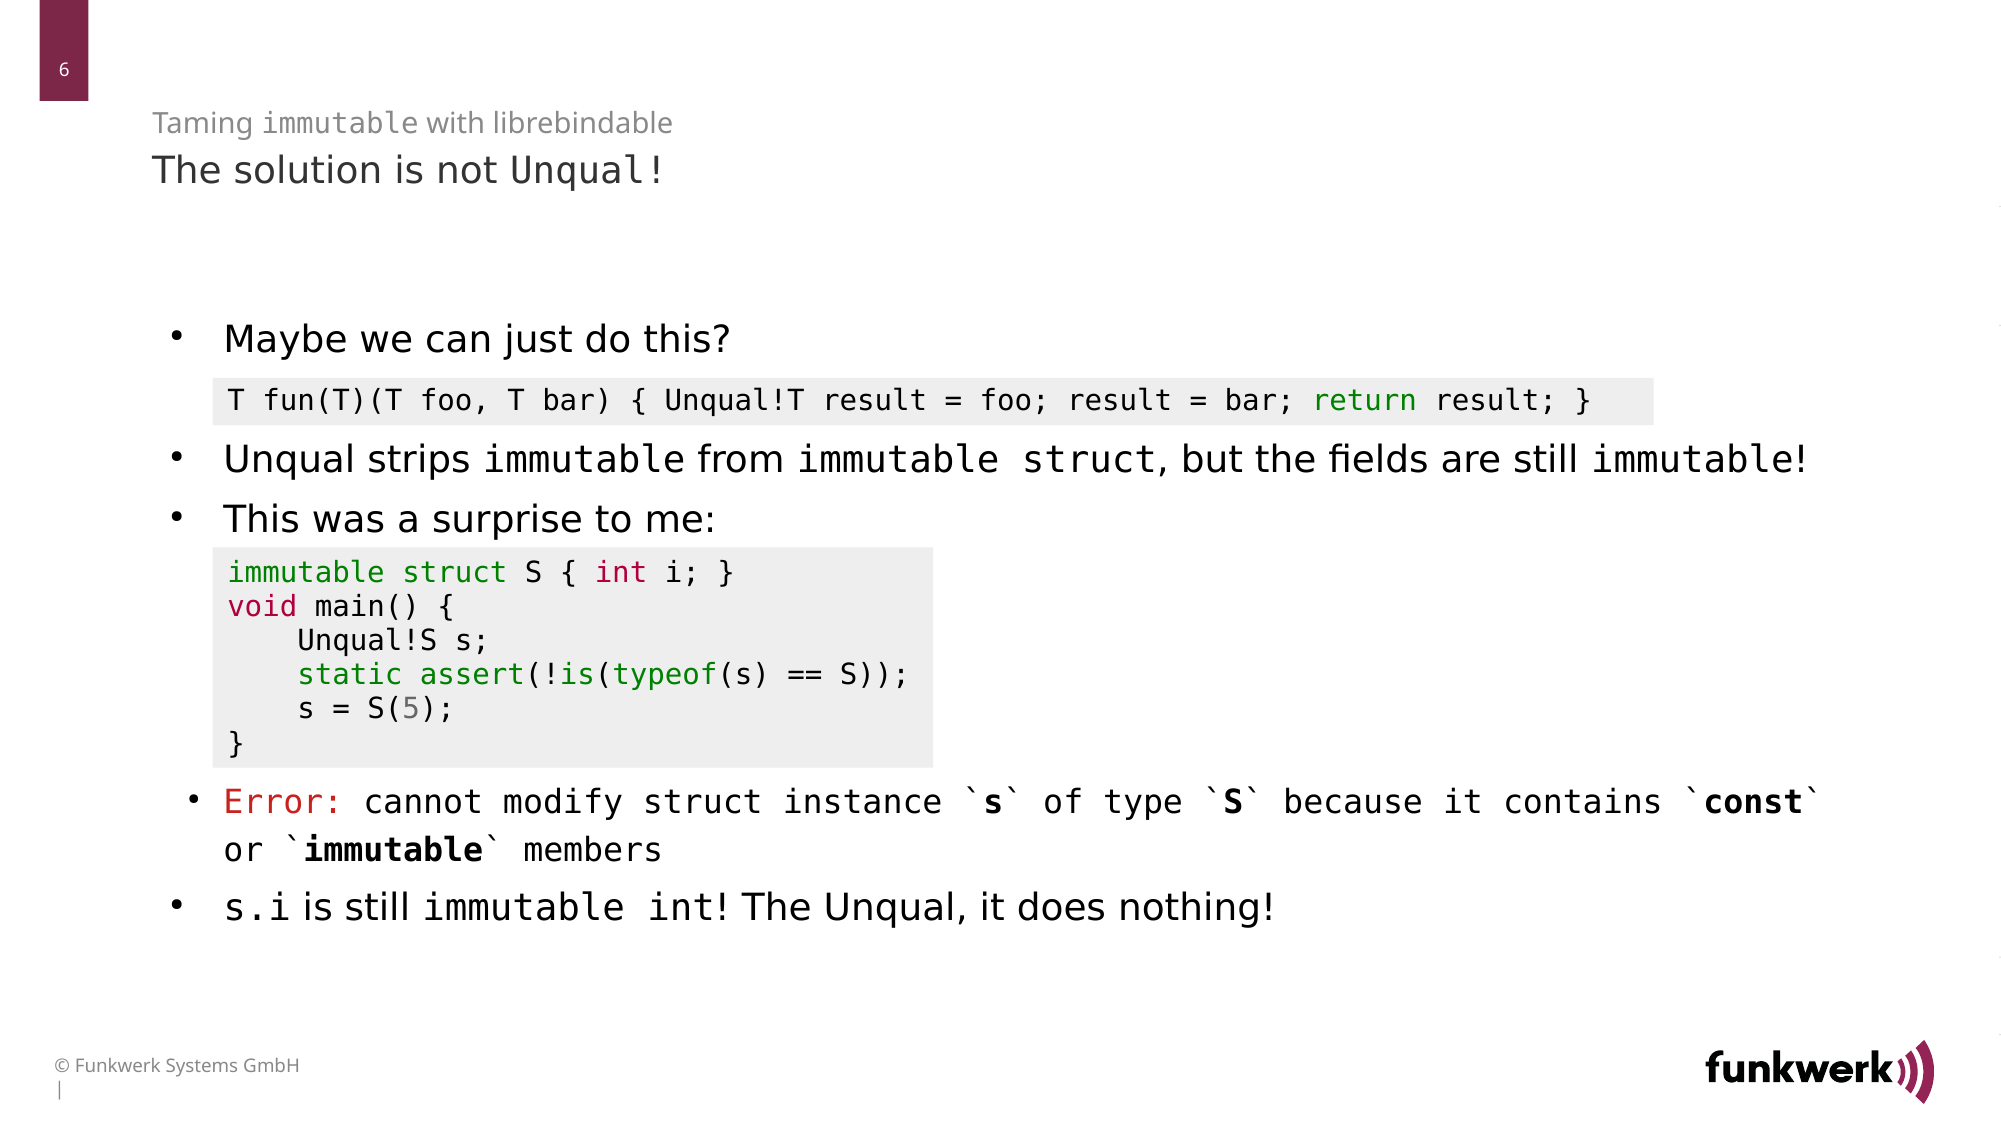

6
# Taming immutable with librebindable
The solution is not Unqual!
Maybe we can just do this?
Unqual strips immutable from immutable struct, but the fields are still immutable!
This was a surprise to me:
Error: cannot modify struct instance `s` of type `S` because it contains `const` or `immutable` members
s.i is still immutable int! The Unqual, it does nothing!
T fun(T)(T foo, T bar) { Unqual!T result = foo; result = bar; return result; }
immutable struct S { int i; }
void main() {
 Unqual!S s;
 static assert(!is(typeof(s) == S));
 s = S(5);
}